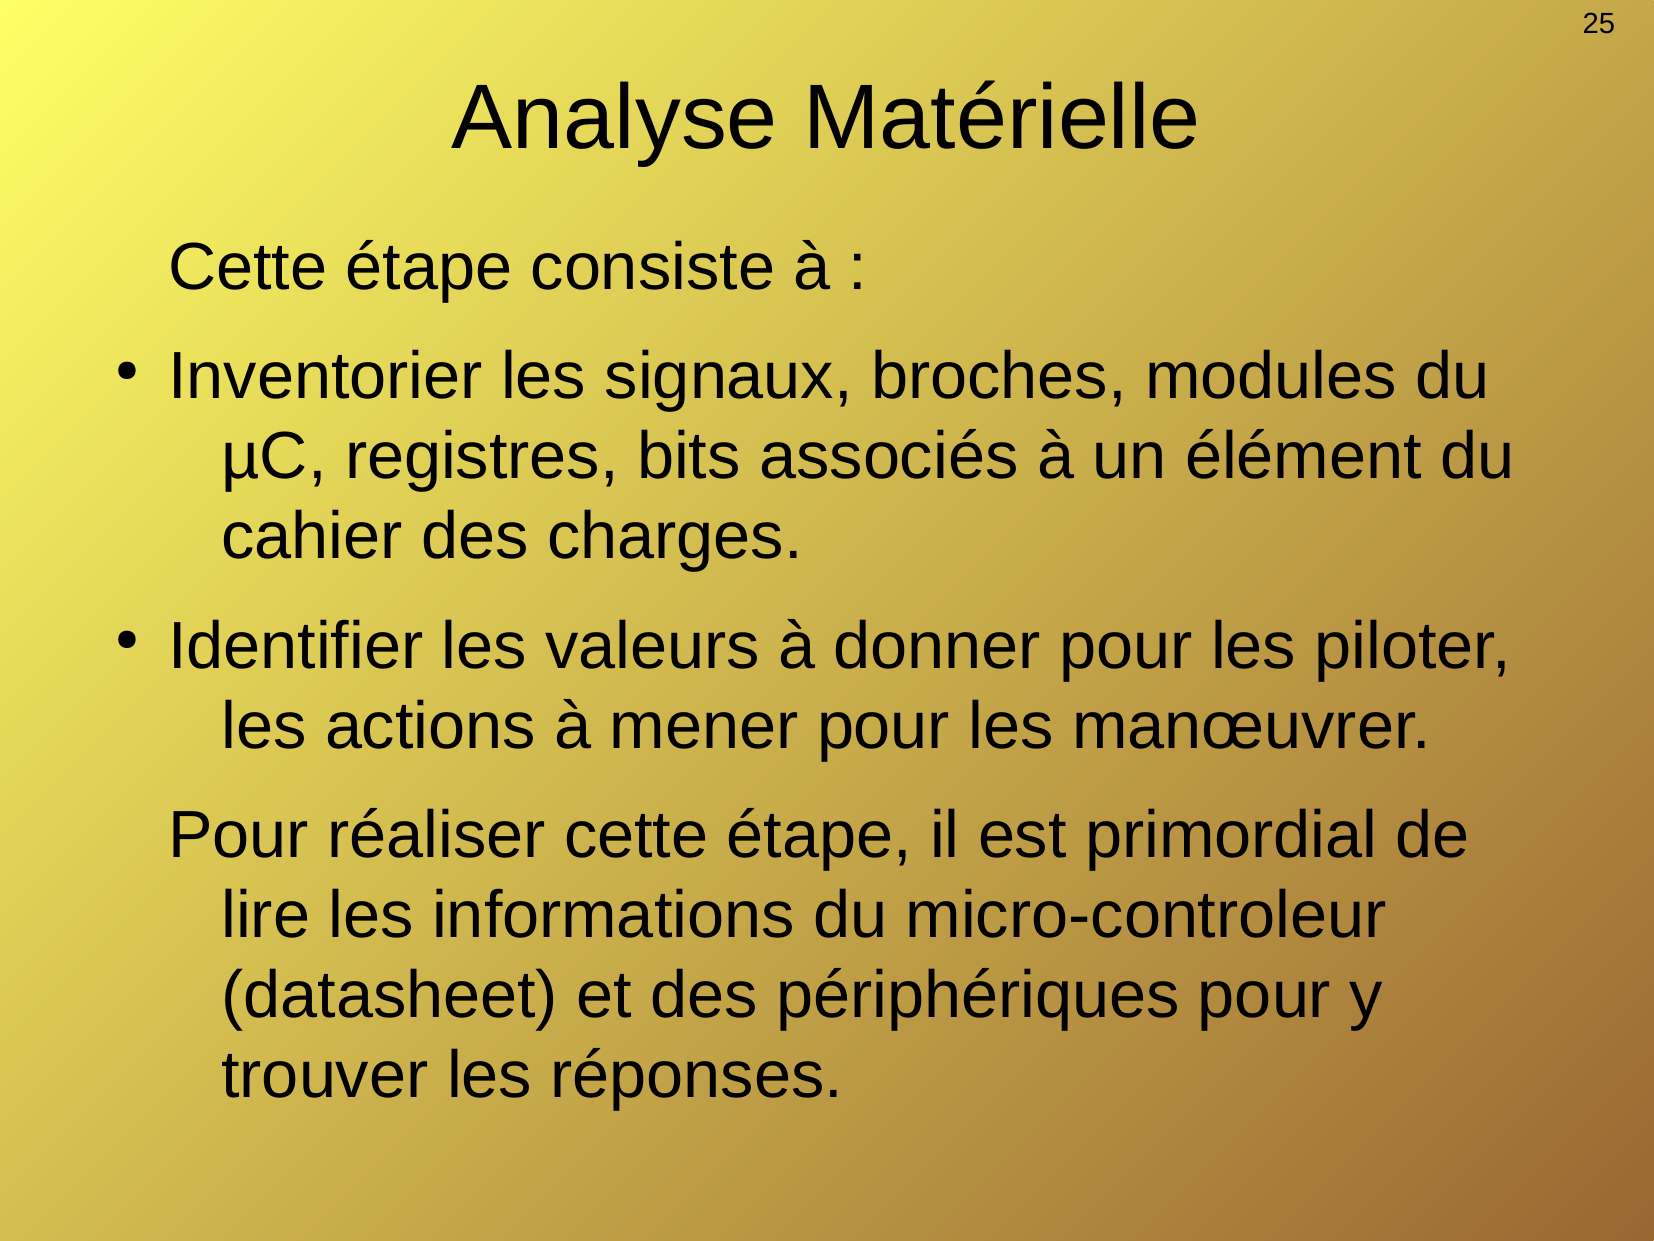

# Analyse Matérielle
Cette étape consiste à :
Inventorier les signaux, broches, modules du µC, registres, bits associés à un élément du cahier des charges.
Identifier les valeurs à donner pour les piloter, les actions à mener pour les manœuvrer.
Pour réaliser cette étape, il est primordial de lire les informations du micro-controleur (datasheet) et des périphériques pour y trouver les réponses.